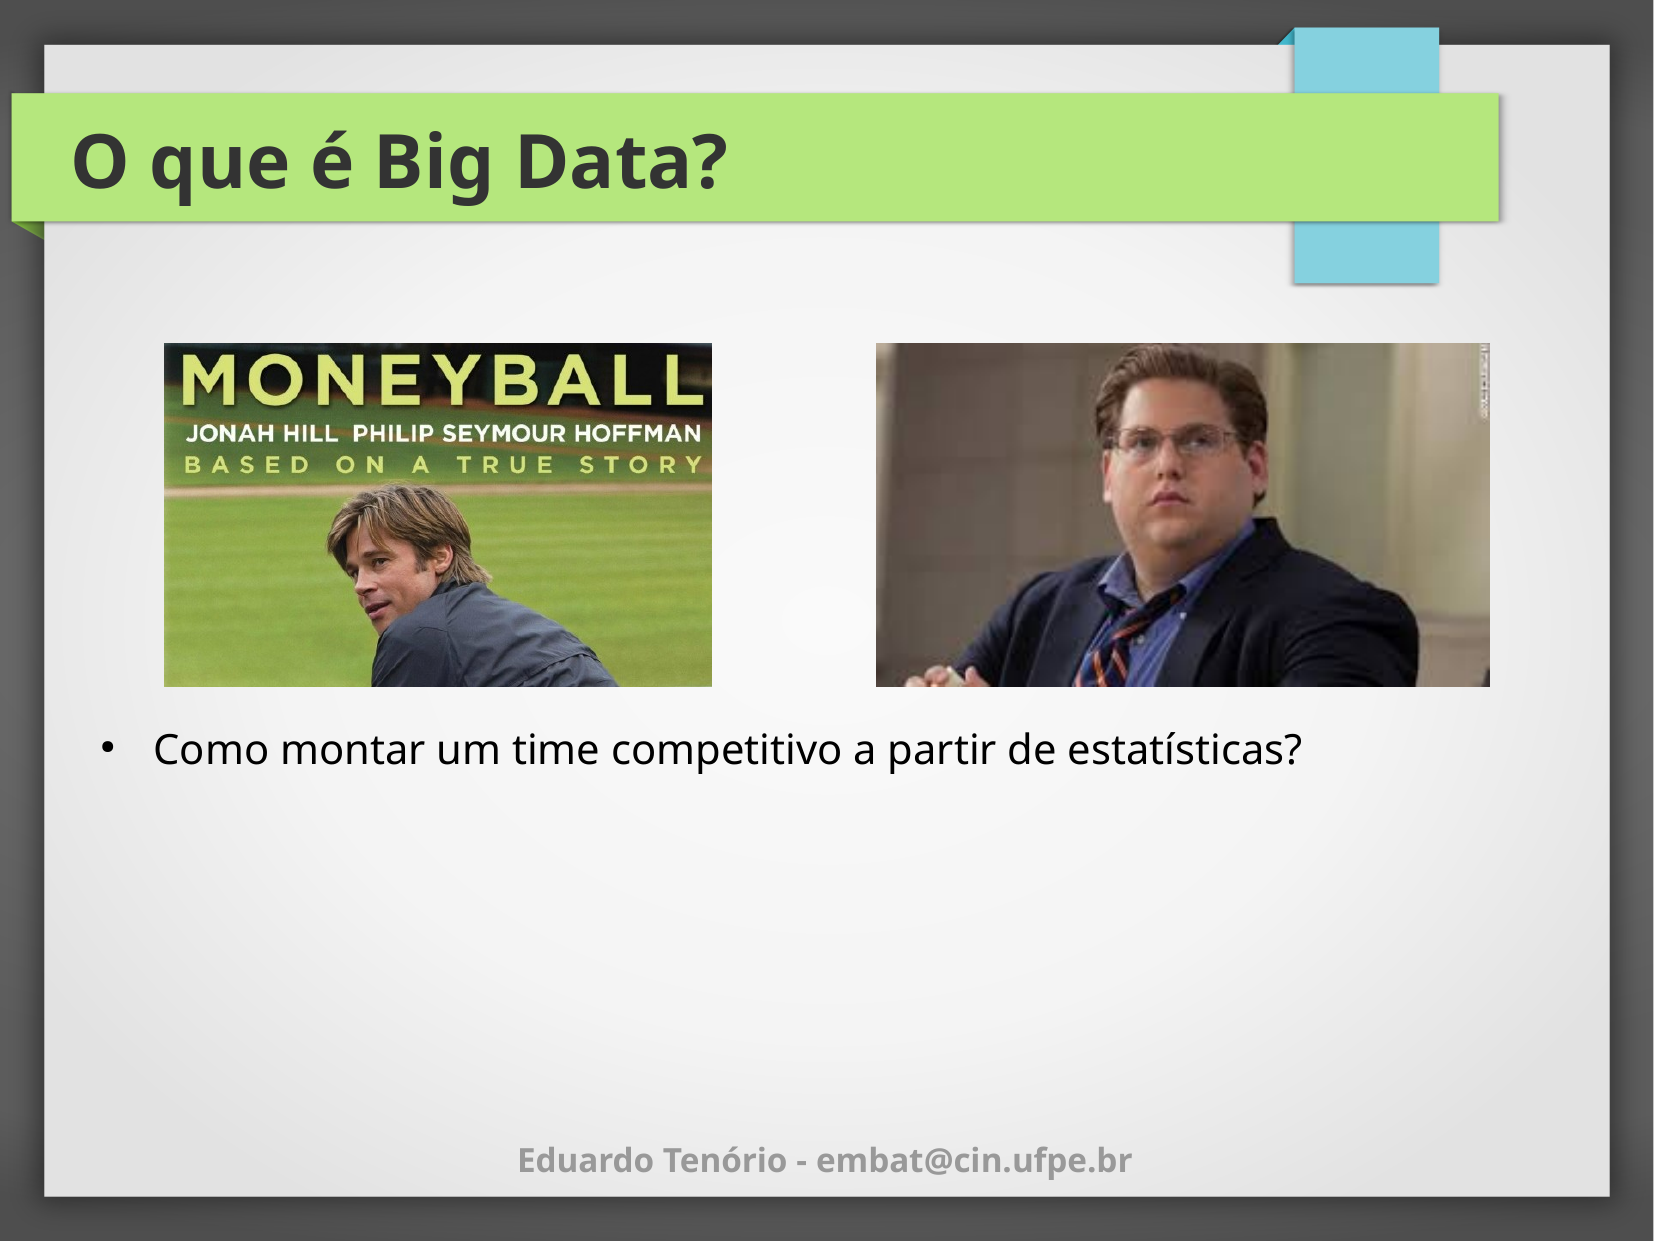

# O que é Big Data?
Como montar um time competitivo a partir de estatísticas?
Eduardo Tenório - embat@cin.ufpe.br